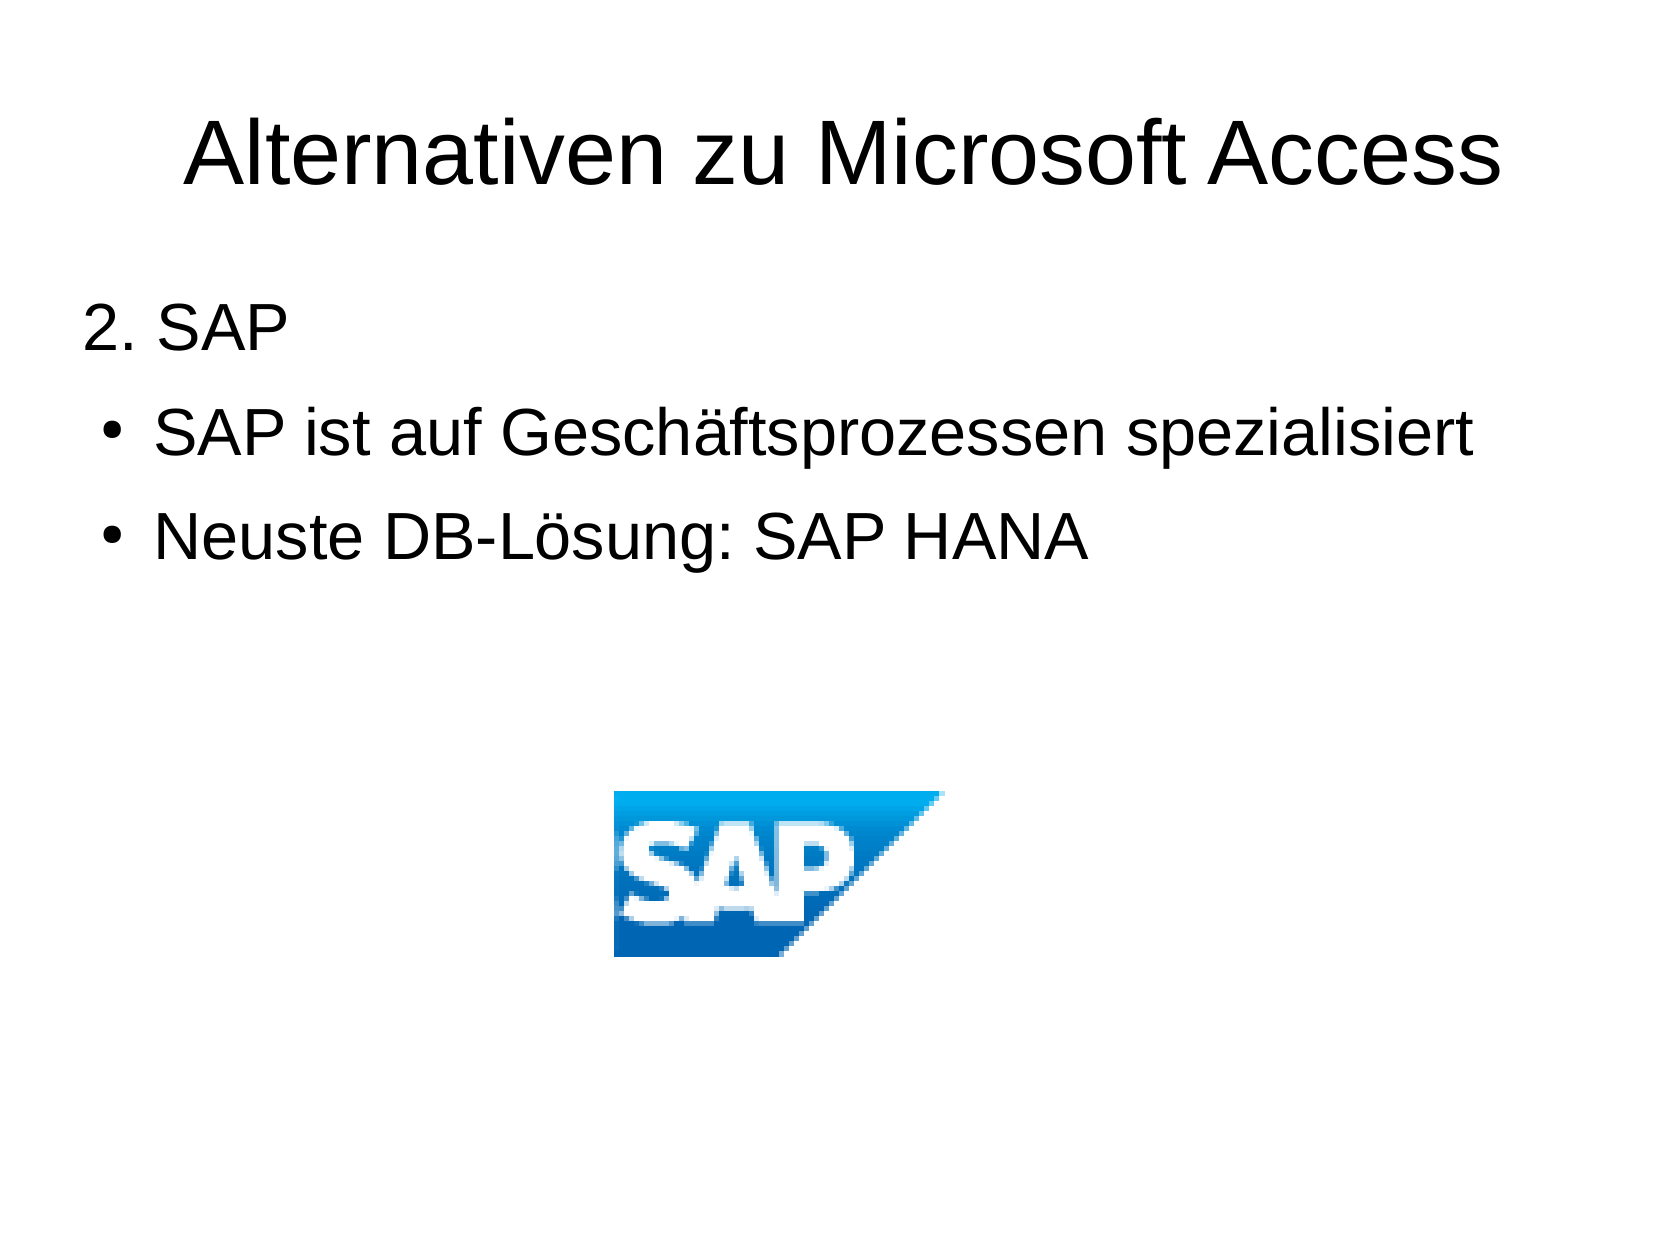

# Alternativen zu Microsoft Access
2. SAP
SAP ist auf Geschäftsprozessen spezialisiert
Neuste DB-Lösung: SAP HANA